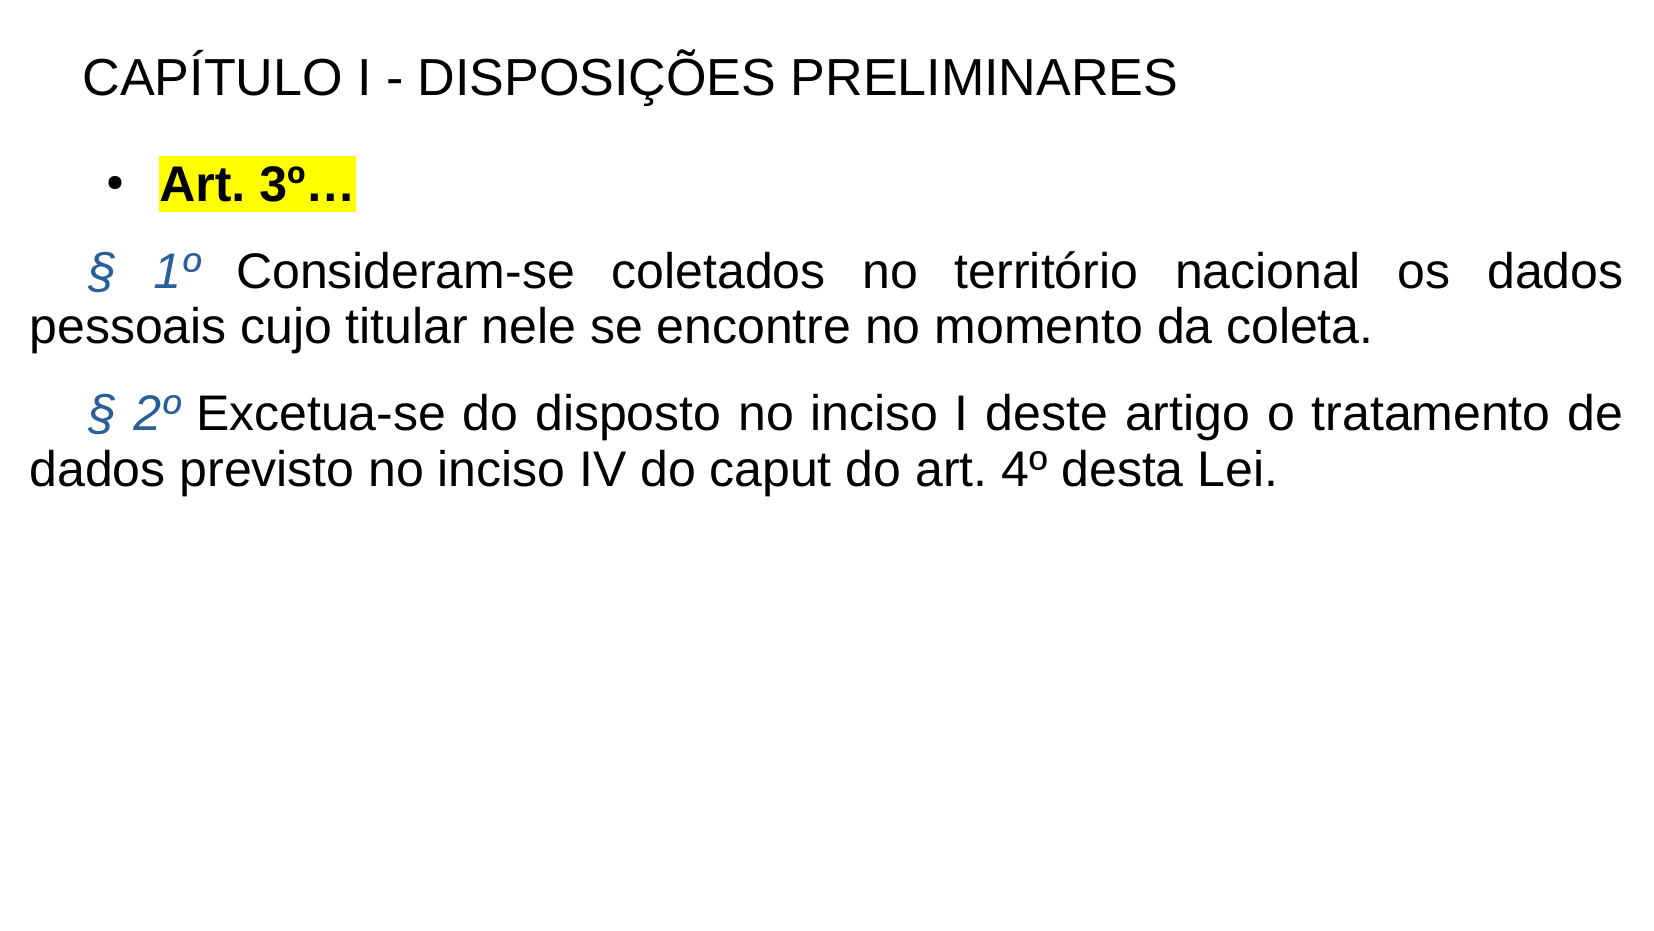

# CAPÍTULO I - DISPOSIÇÕES PRELIMINARES
Art. 3º…
§ 1º Consideram-se coletados no território nacional os dados pessoais cujo titular nele se encontre no momento da coleta.
§ 2º Excetua-se do disposto no inciso I deste artigo o tratamento de dados previsto no inciso IV do caput do art. 4º desta Lei.